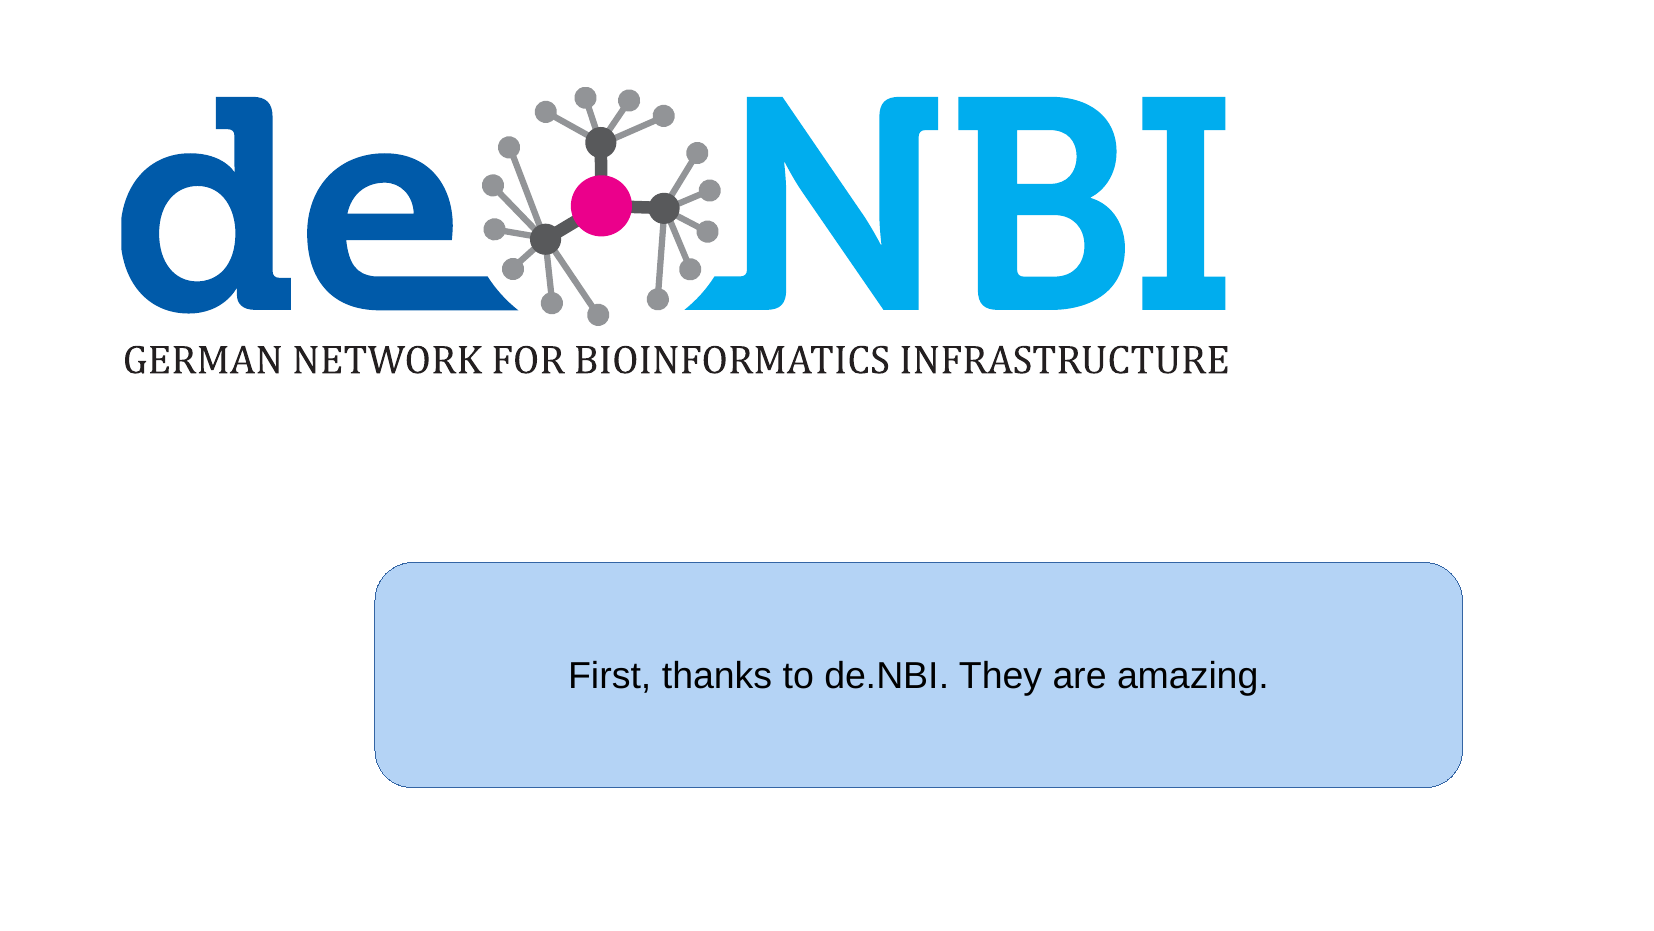

First, thanks to de.NBI. They are amazing.